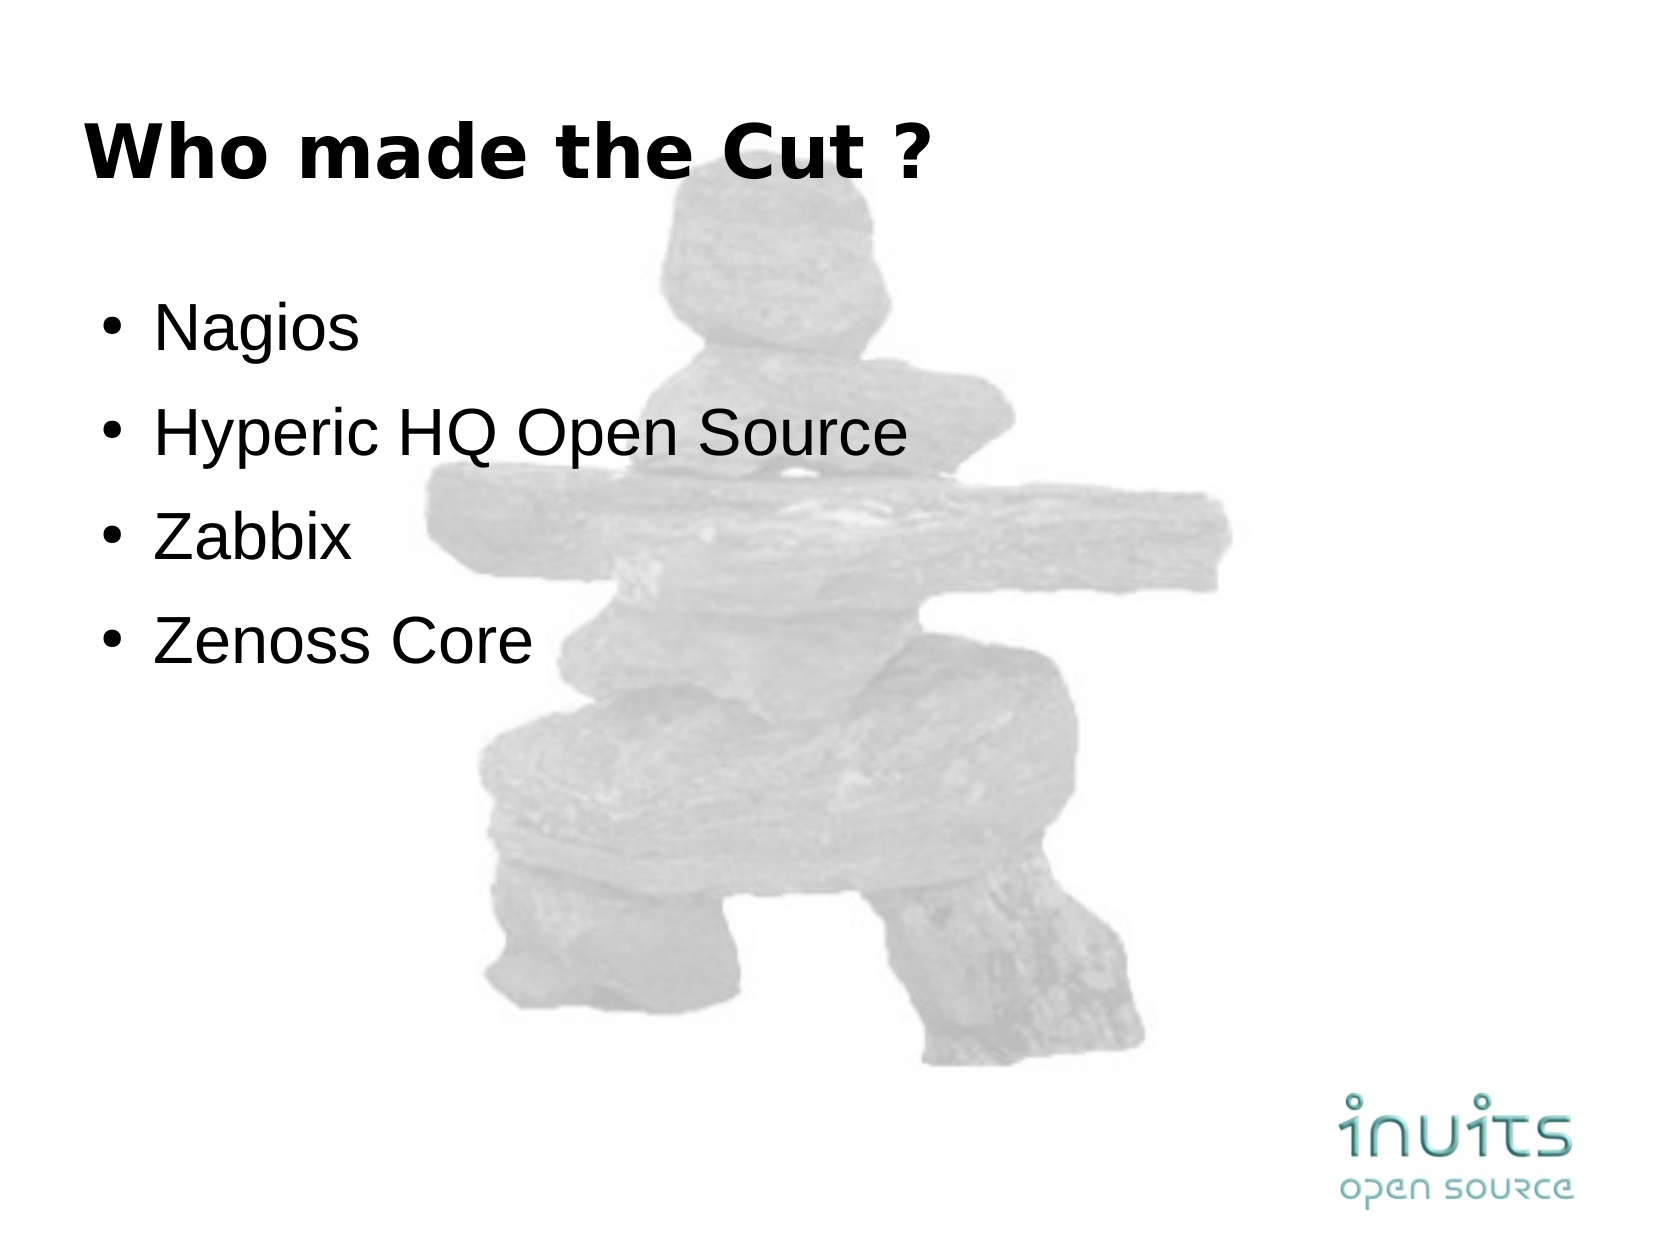

# Who made the Cut ?
Nagios
Hyperic HQ Open Source
Zabbix
Zenoss Core
20